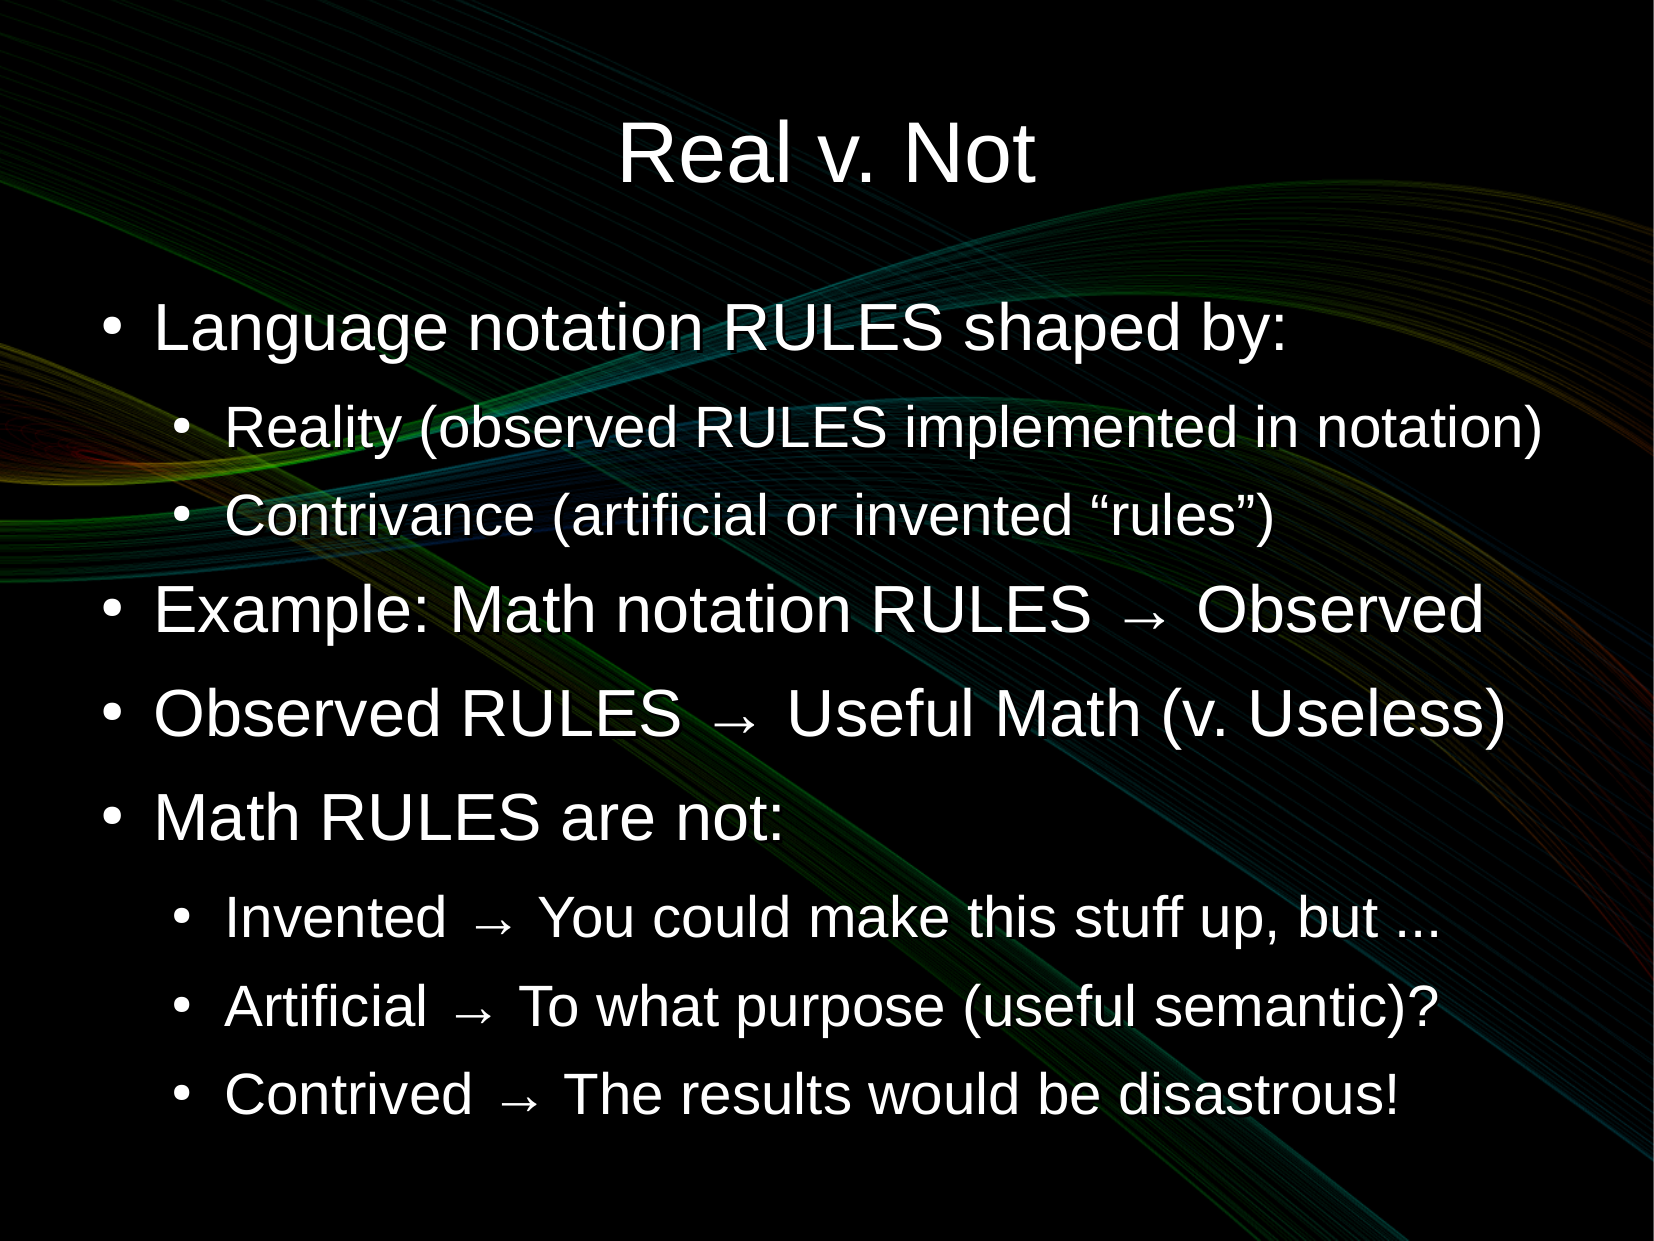

# Real v. Not
Language notation RULES shaped by:
Reality (observed RULES implemented in notation)
Contrivance (artificial or invented “rules”)
Example: Math notation RULES → Observed
Observed RULES → Useful Math (v. Useless)
Math RULES are not:
Invented → You could make this stuff up, but ...
Artificial → To what purpose (useful semantic)?
Contrived → The results would be disastrous!